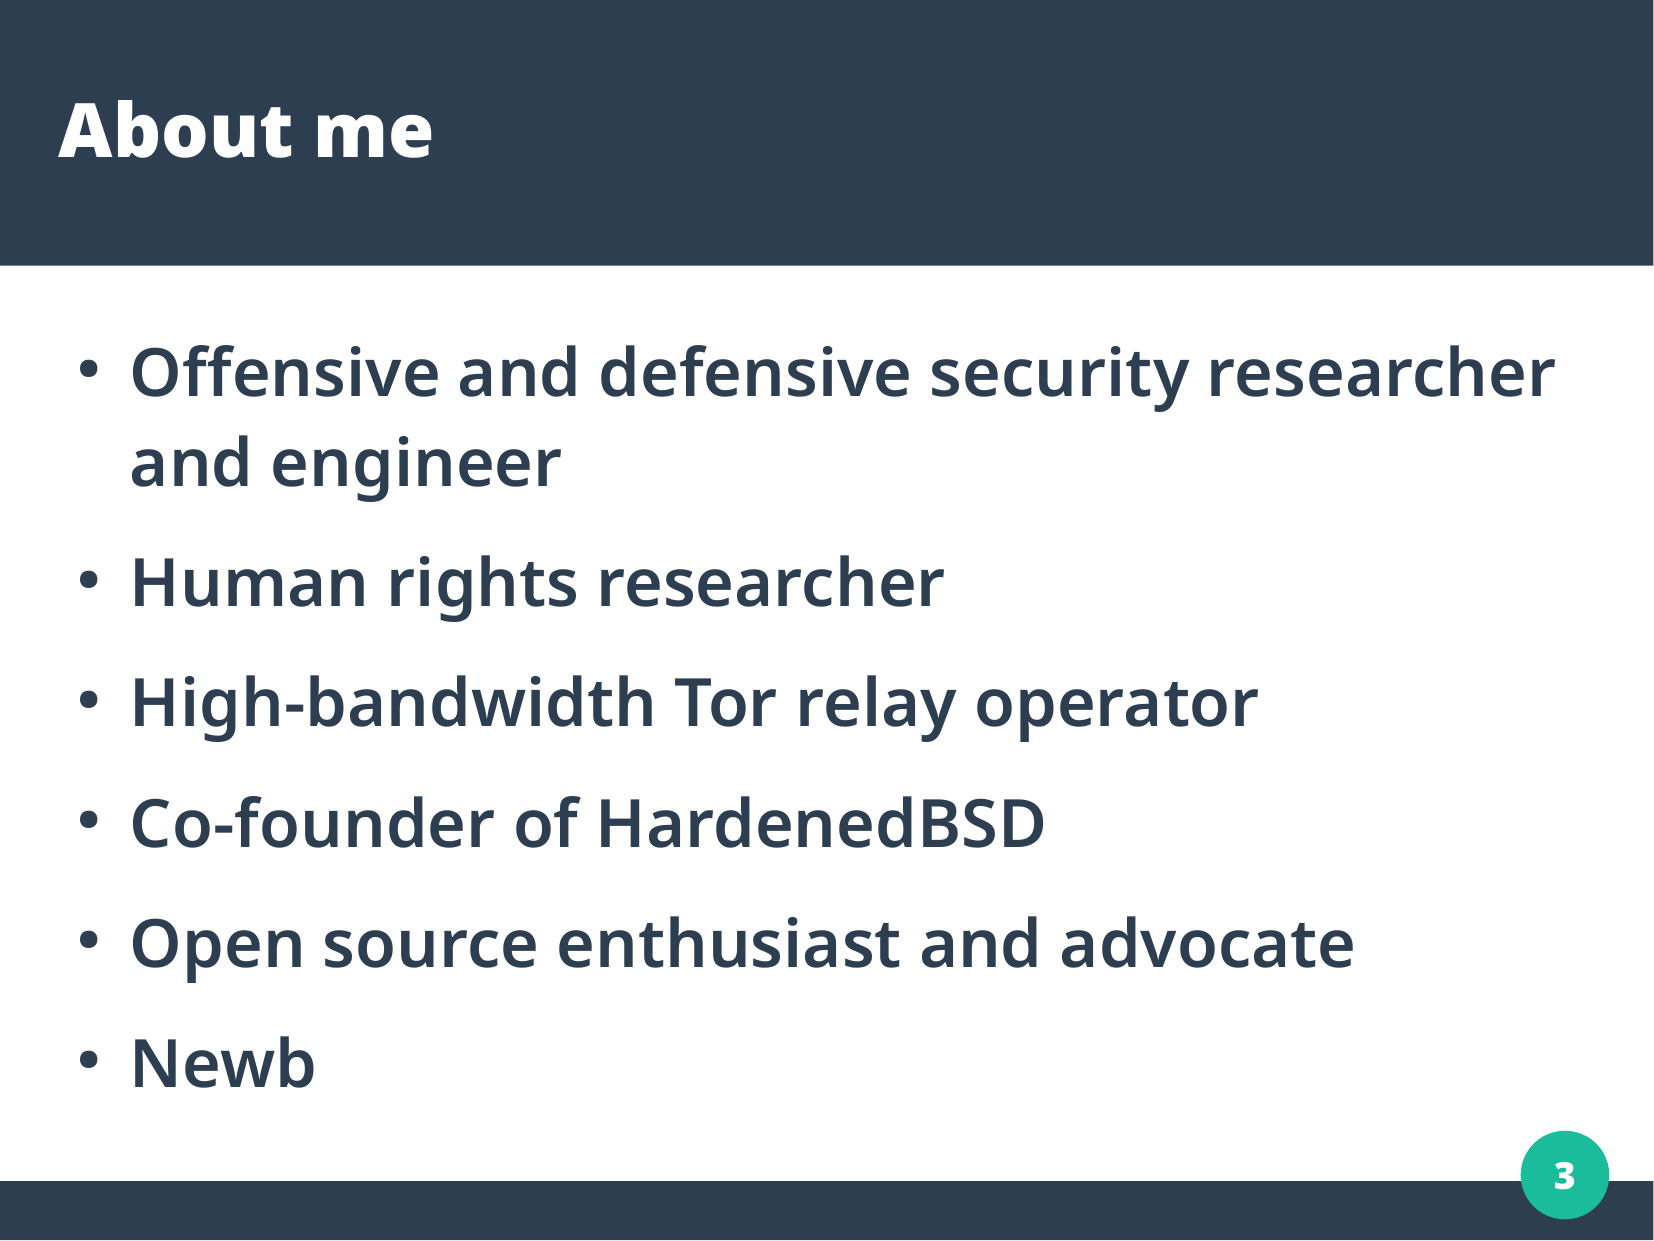

# About me
Offensive and defensive security researcher and engineer
Human rights researcher
High-bandwidth Tor relay operator
Co-founder of HardenedBSD
Open source enthusiast and advocate
Newb
3